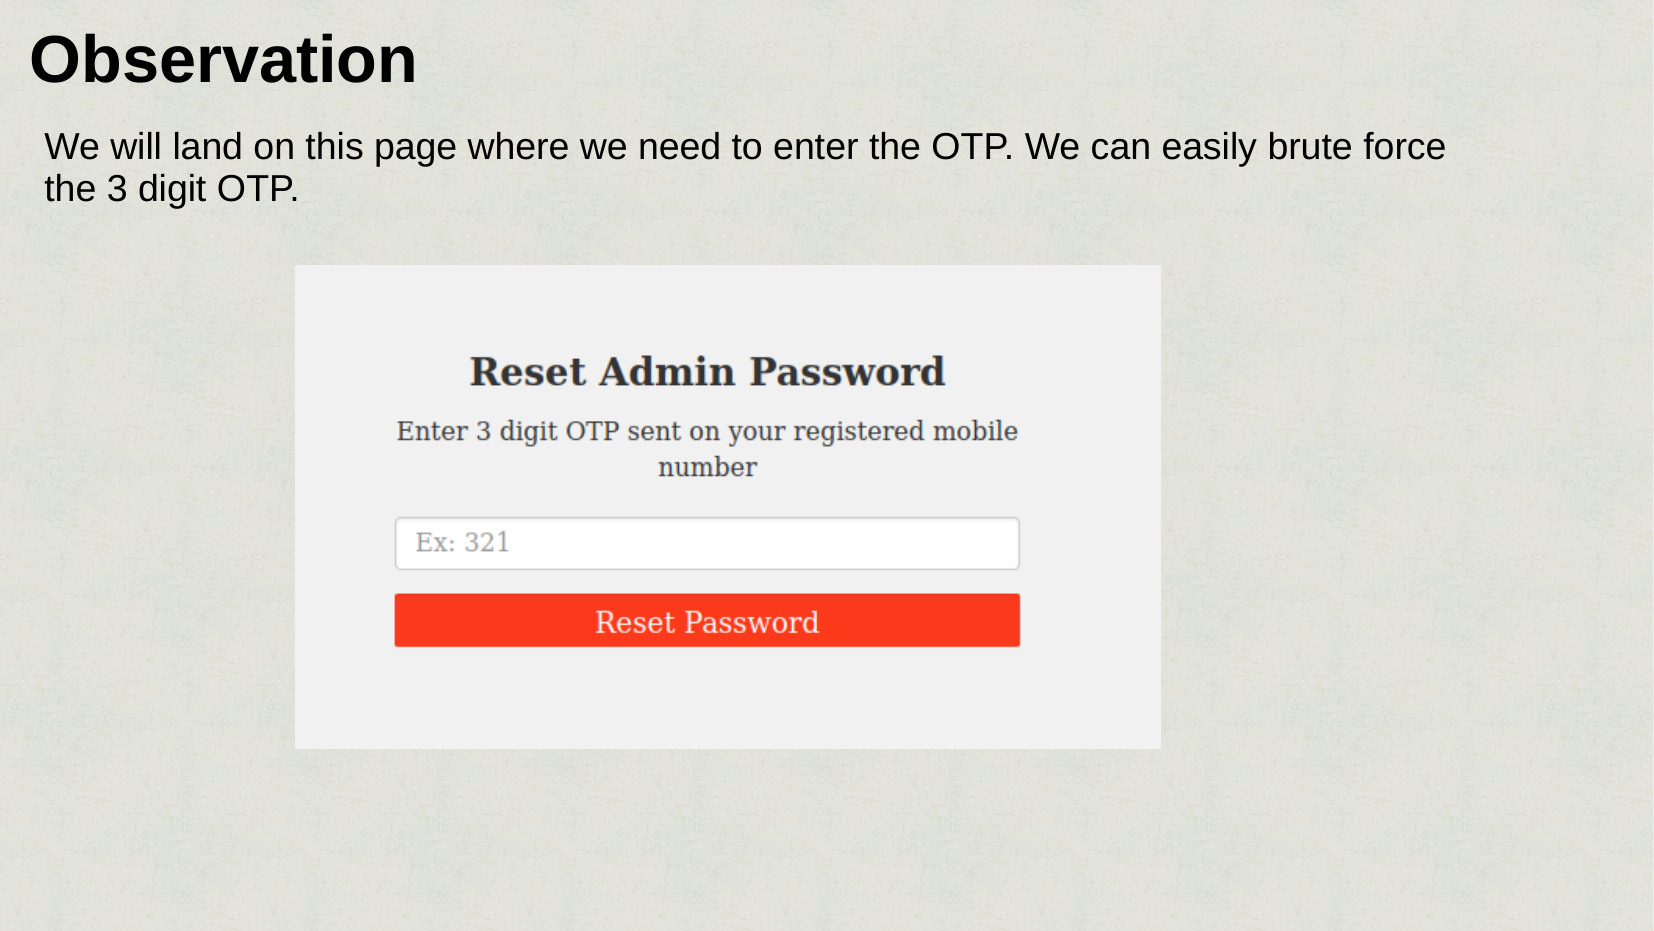

# Observation
We will land on this page where we need to enter the OTP. We can easily brute force the 3 digit OTP.